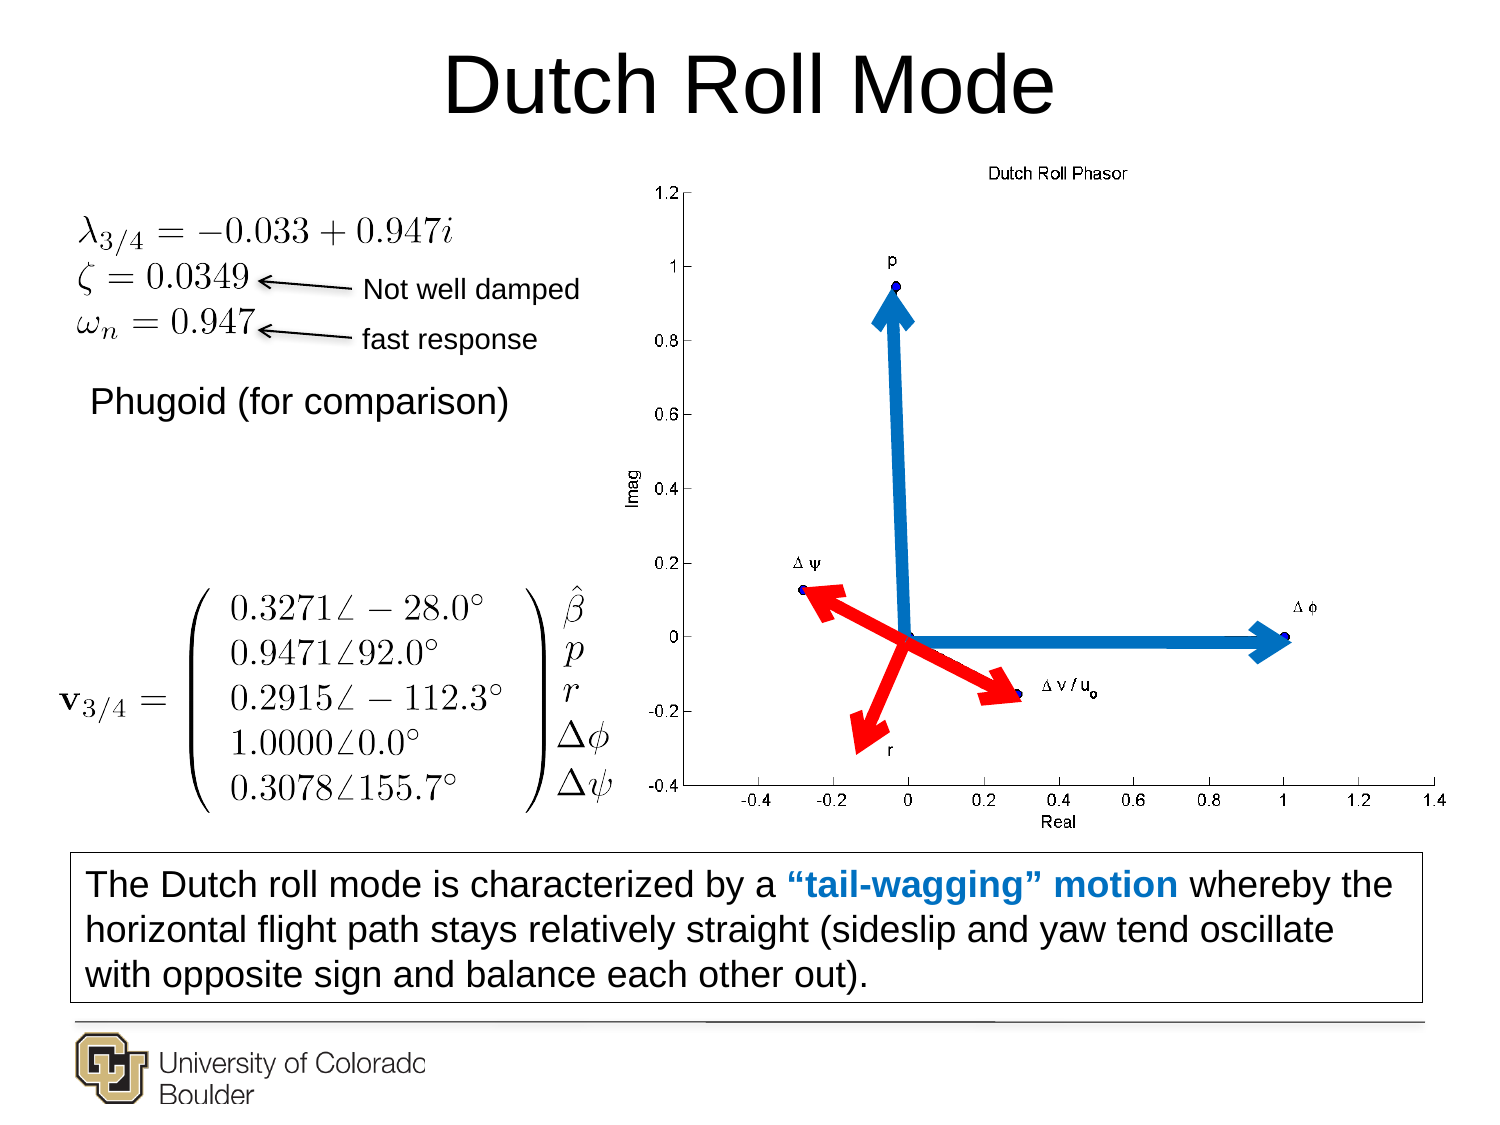

# Dutch Roll Mode
Not well damped
fast response
Phugoid (for comparison)
The Dutch roll mode is characterized by a “tail-wagging” motion whereby the horizontal flight path stays relatively straight (sideslip and yaw tend oscillate with opposite sign and balance each other out).